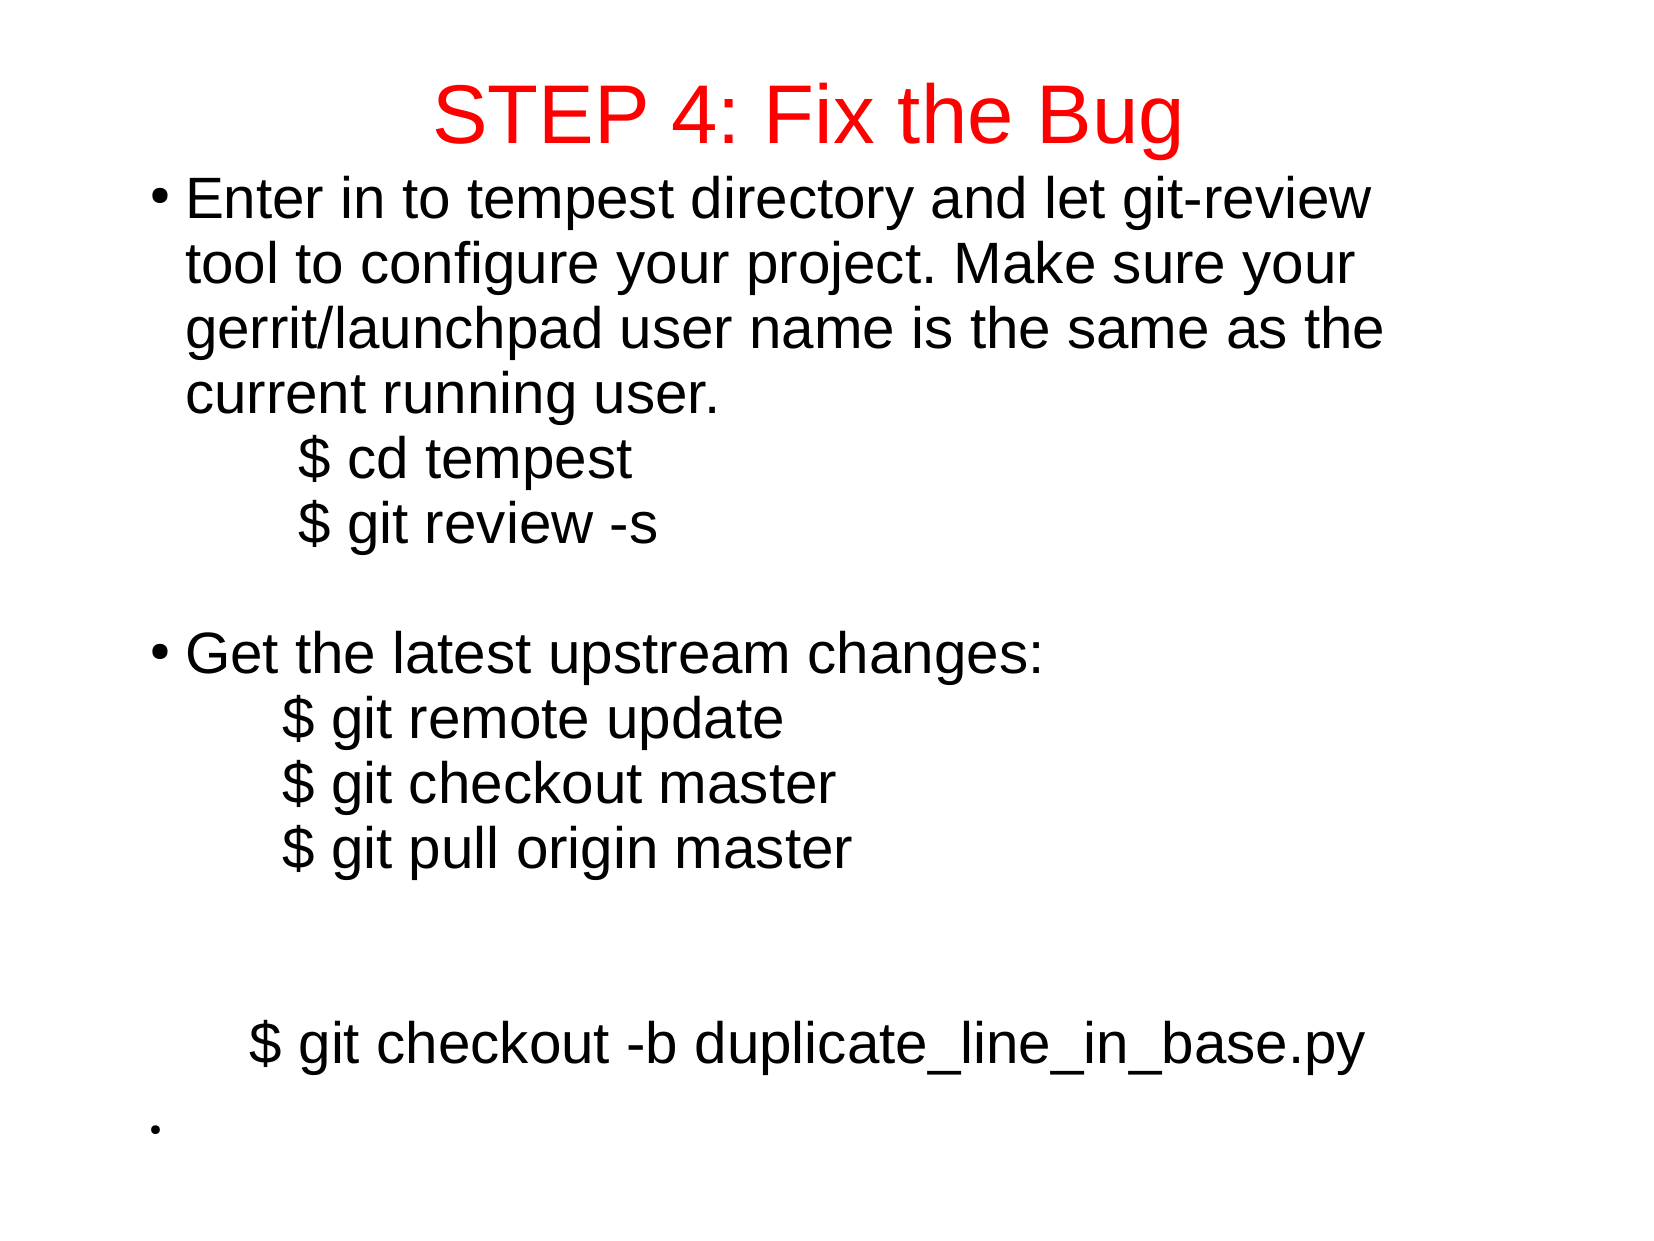

STEP 4: Fix the Bug
Enter in to tempest directory and let git-review tool to configure your project. Make sure your gerrit/launchpad user name is the same as the current running user.
 $ cd tempest
 $ git review -s
Get the latest upstream changes:
 $ git remote update
 $ git checkout master
 $ git pull origin master
 $ git checkout -b duplicate_line_in_base.py